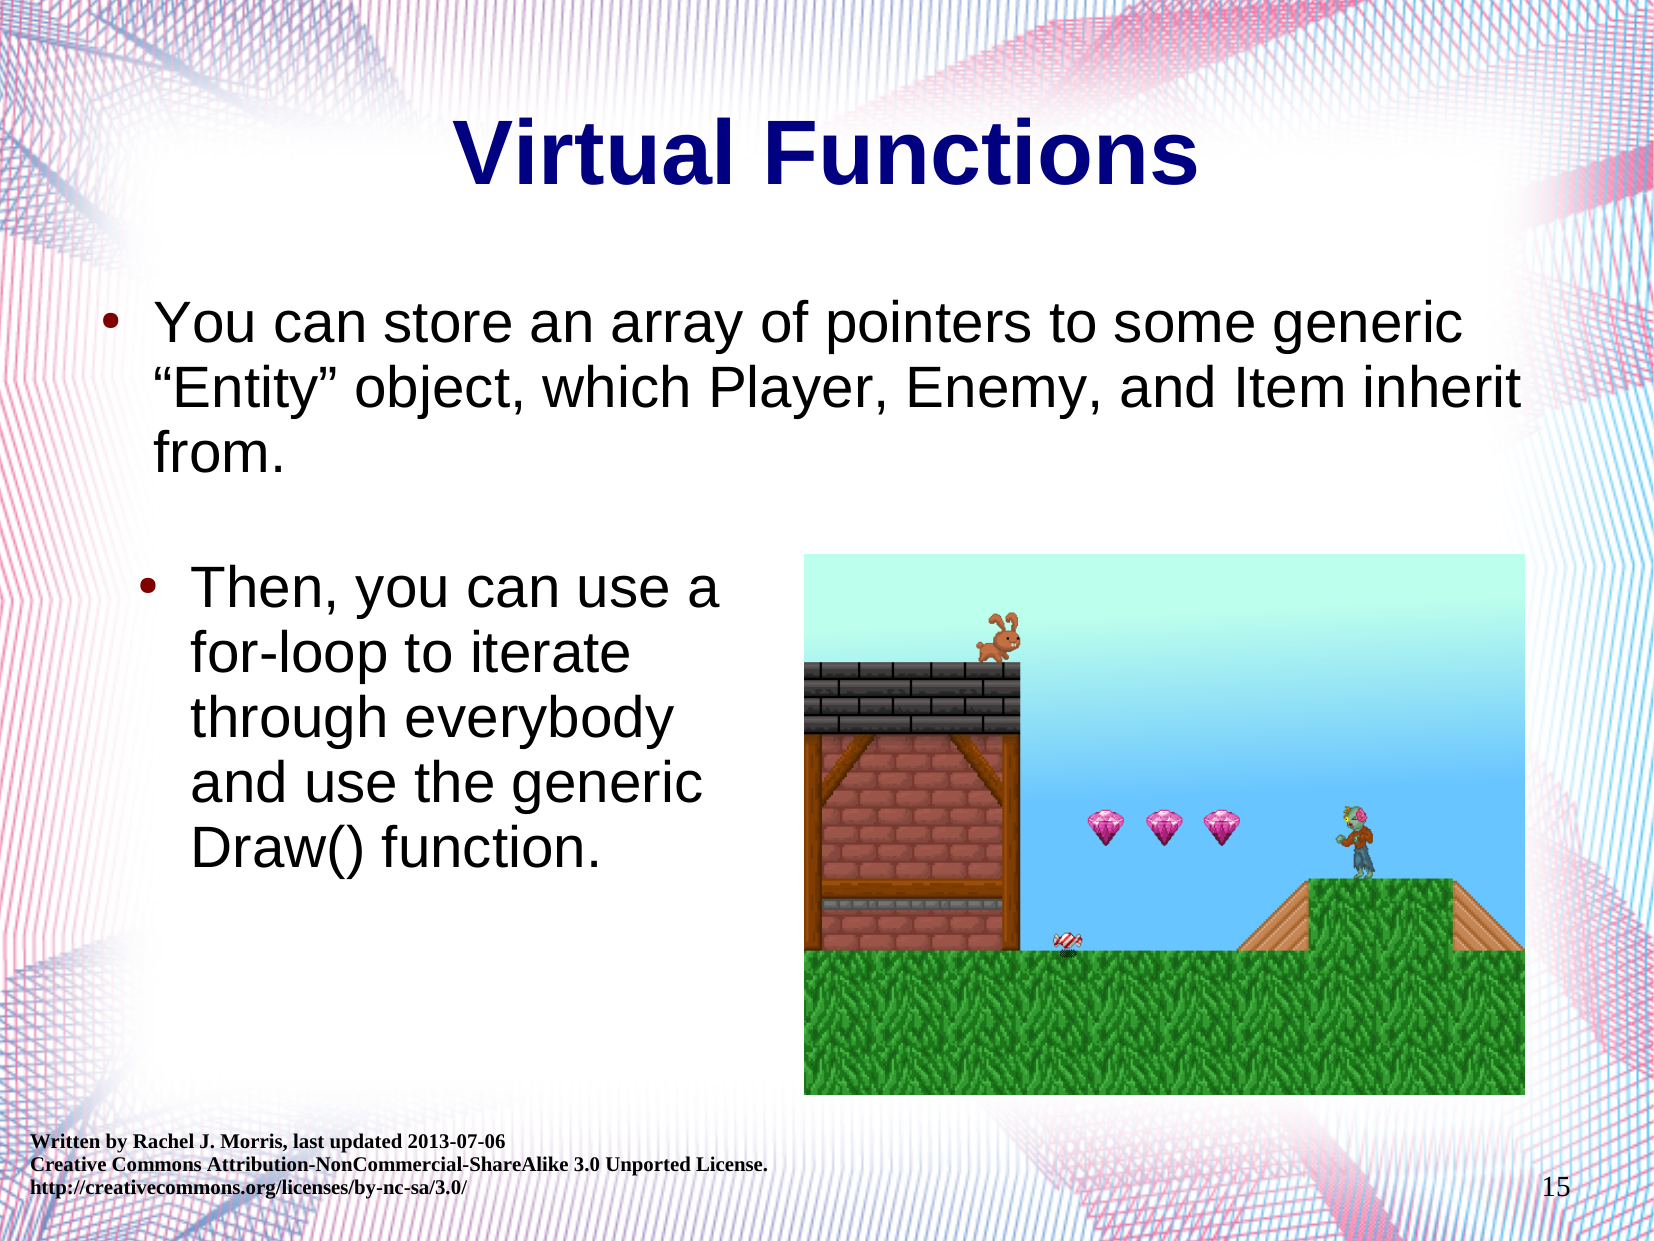

# Virtual Functions
You can store an array of pointers to some generic “Entity” object, which Player, Enemy, and Item inherit from.
Then, you can use a for-loop to iterate through everybody and use the generic Draw() function.
15